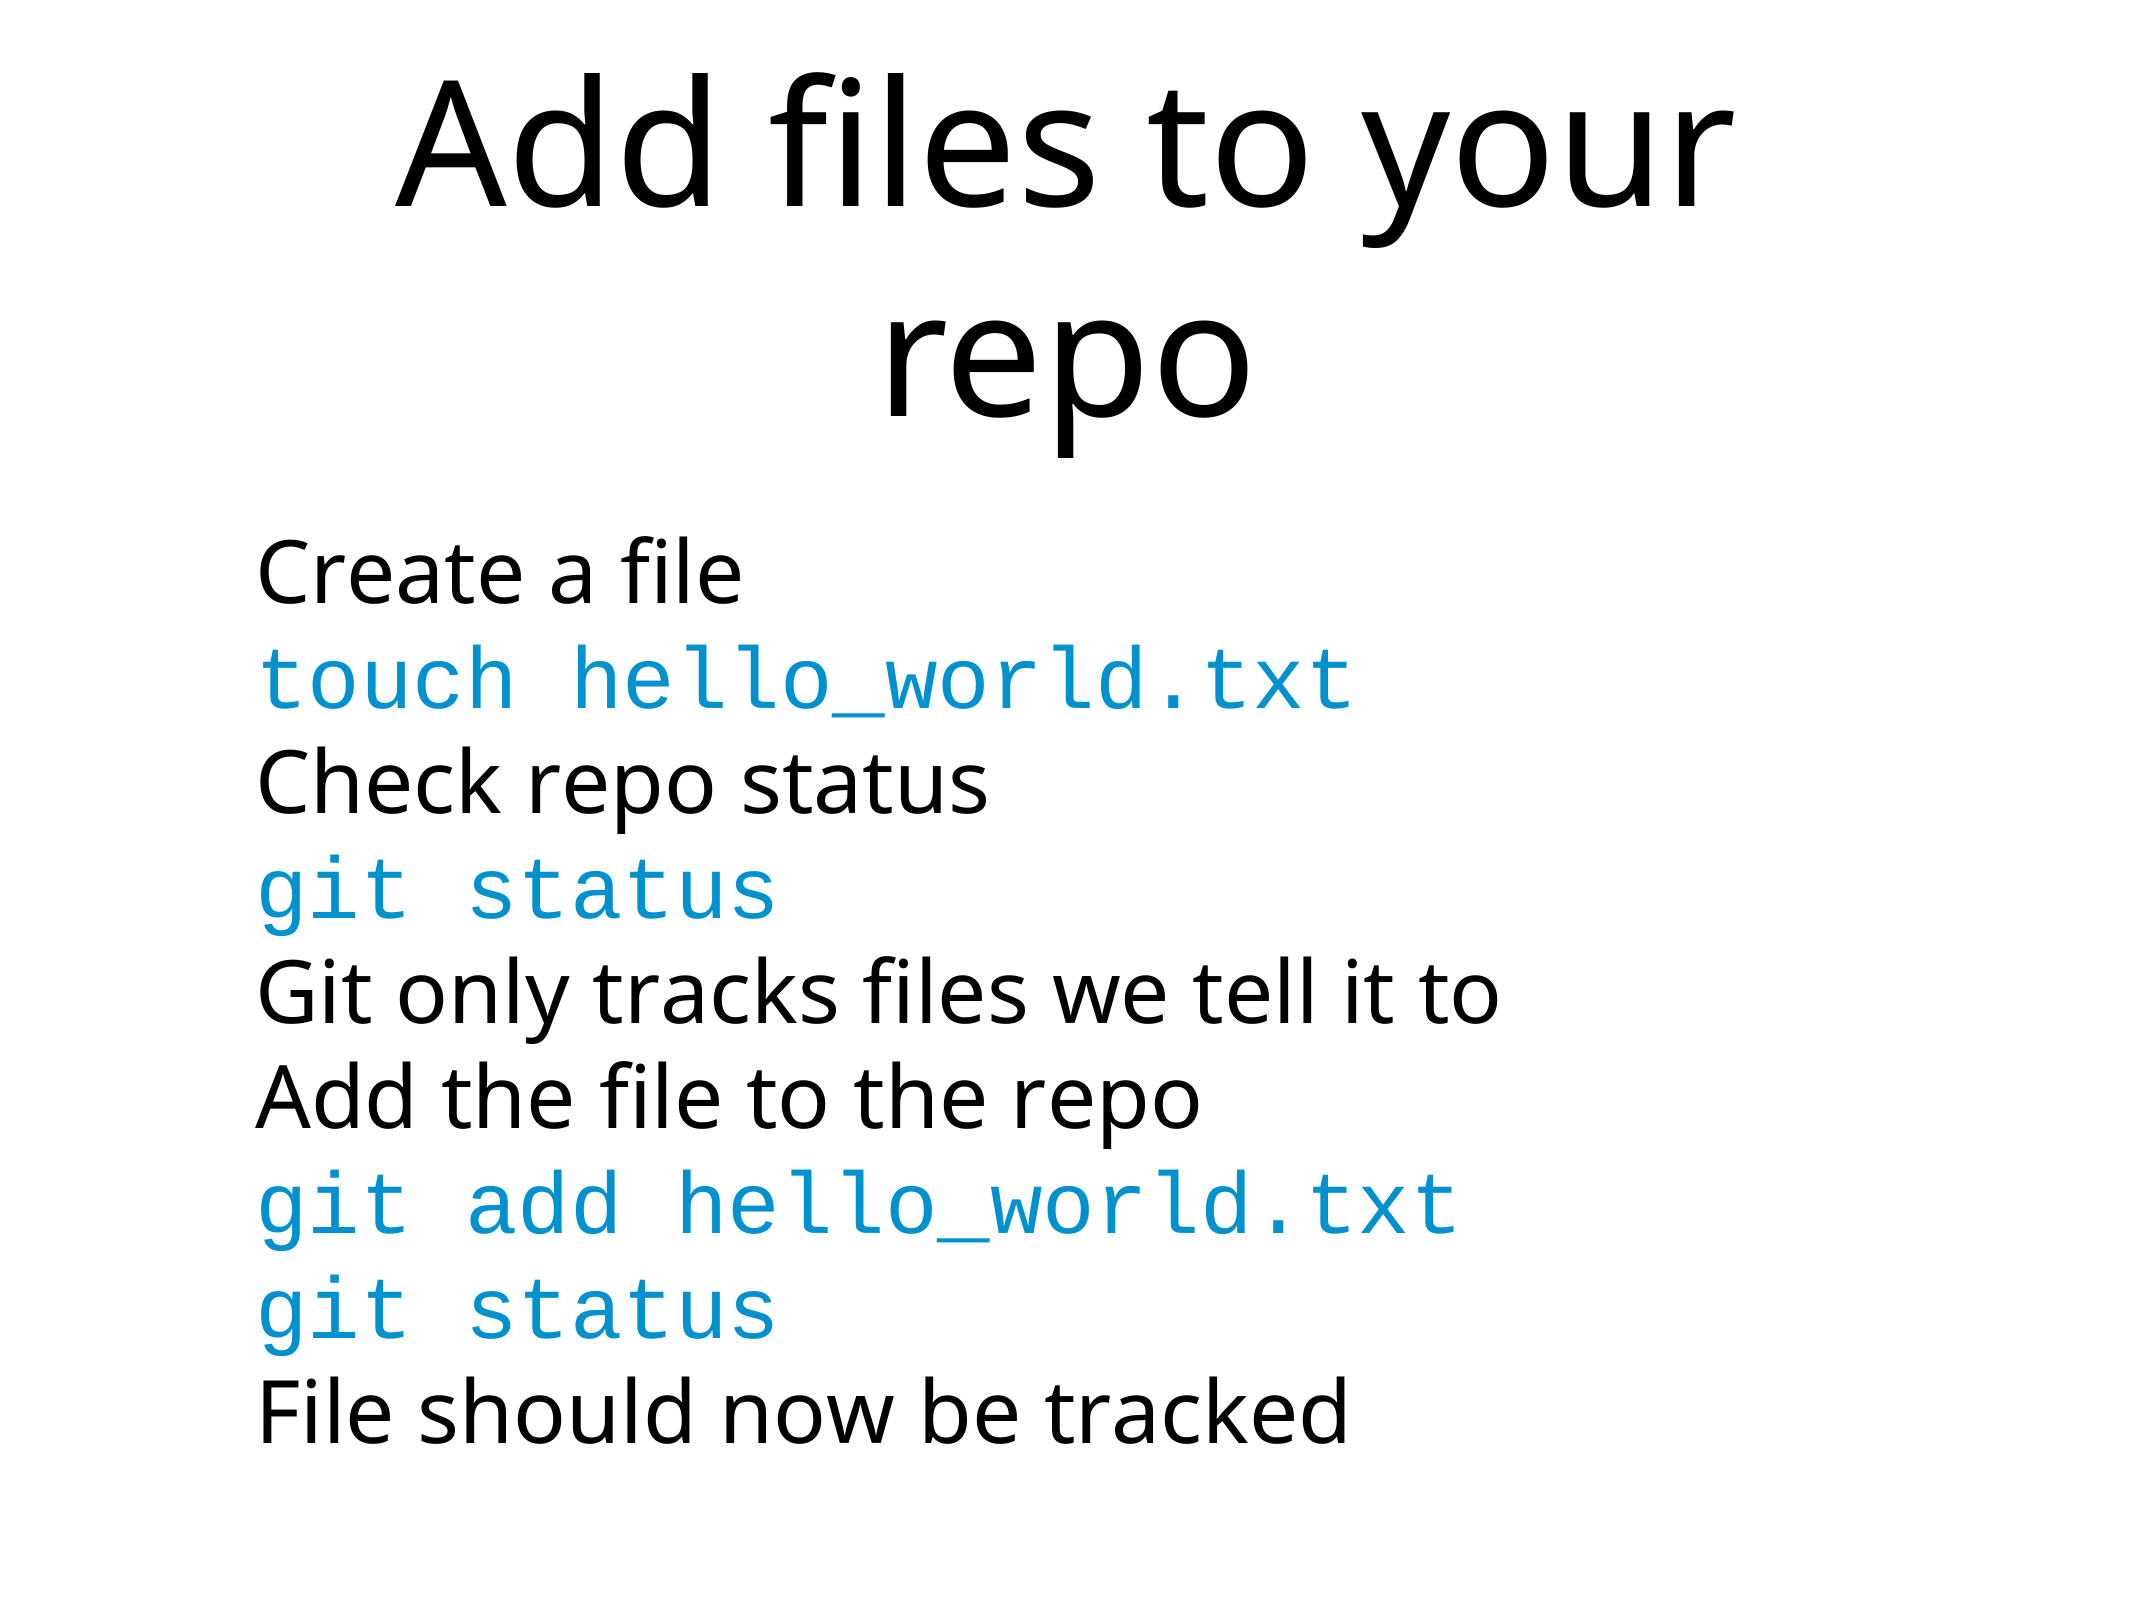

# Add files to your repo
Create a file
touch hello_world.txt
Check repo status
git status
Git only tracks files we tell it to
Add the file to the repo
git add hello_world.txt
git status
File should now be tracked